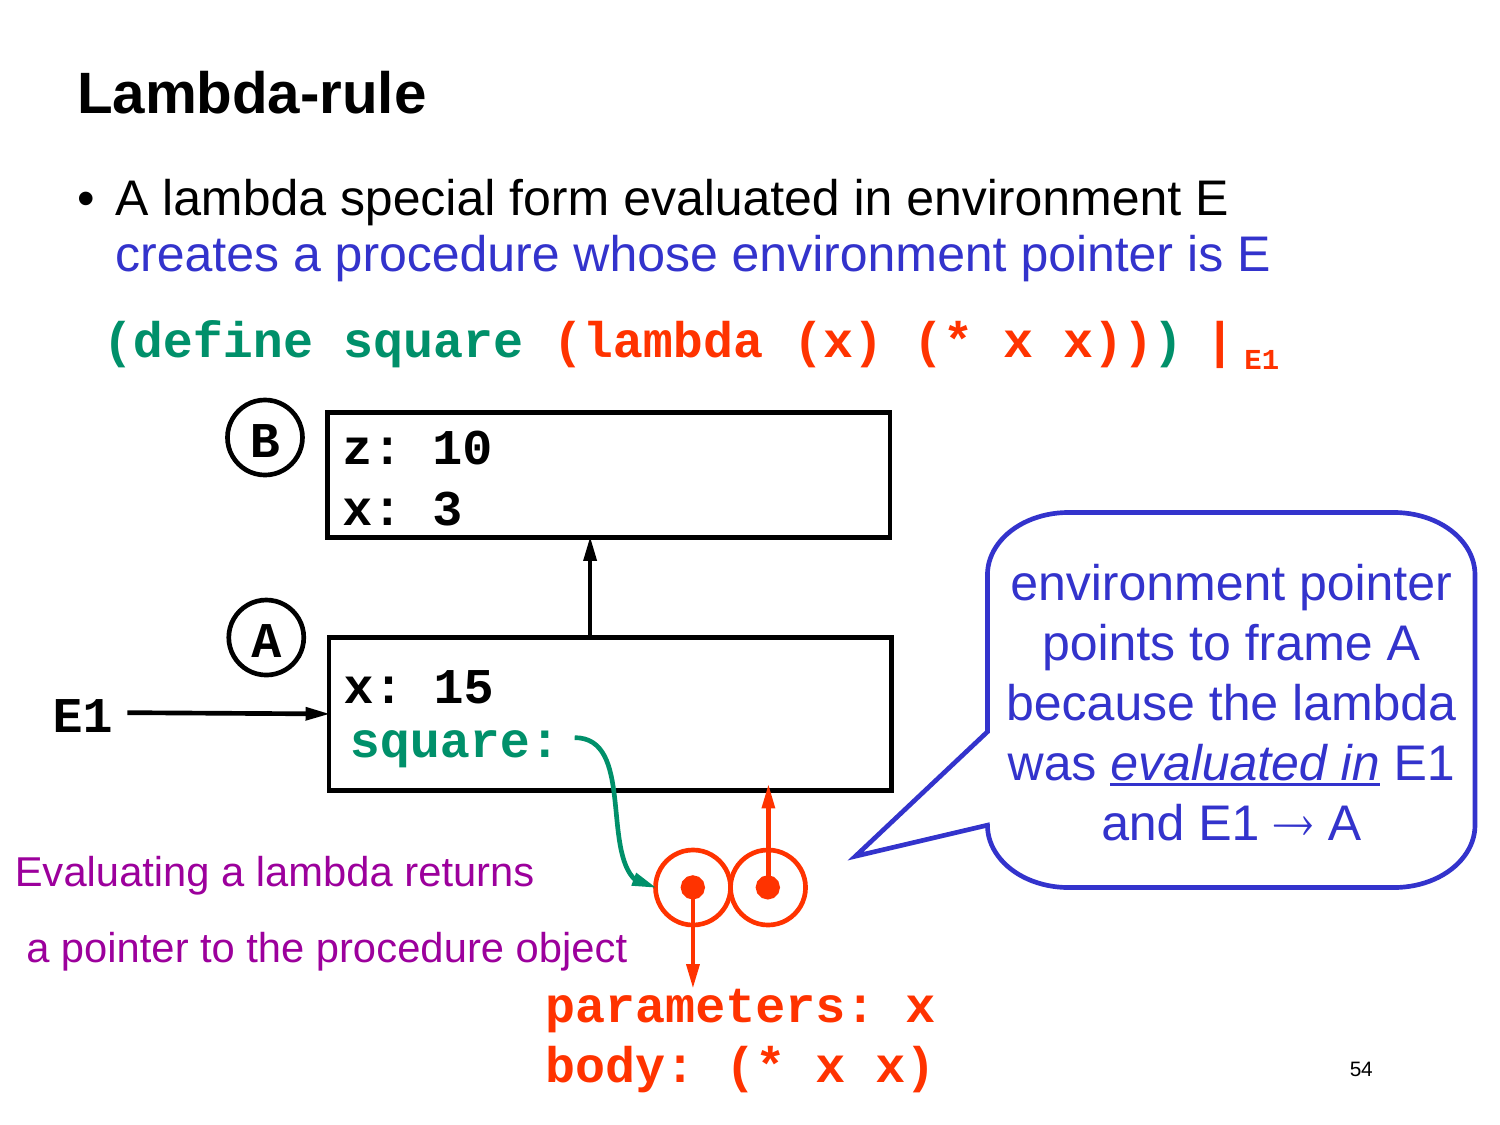

# Lambda-rule
A lambda special form evaluated in environment E
creates a procedure whose environment pointer is E
(define square (lambda (x) (* x x))) | E1
B
z: 10
x: 3
A
x: 15
E1
environment pointer
points to frame A
because the lambda
was evaluated in E1
and E1  A
square:
parameters: x
body: (* x x)
Evaluating a lambda returns
 a pointer to the procedure object
54